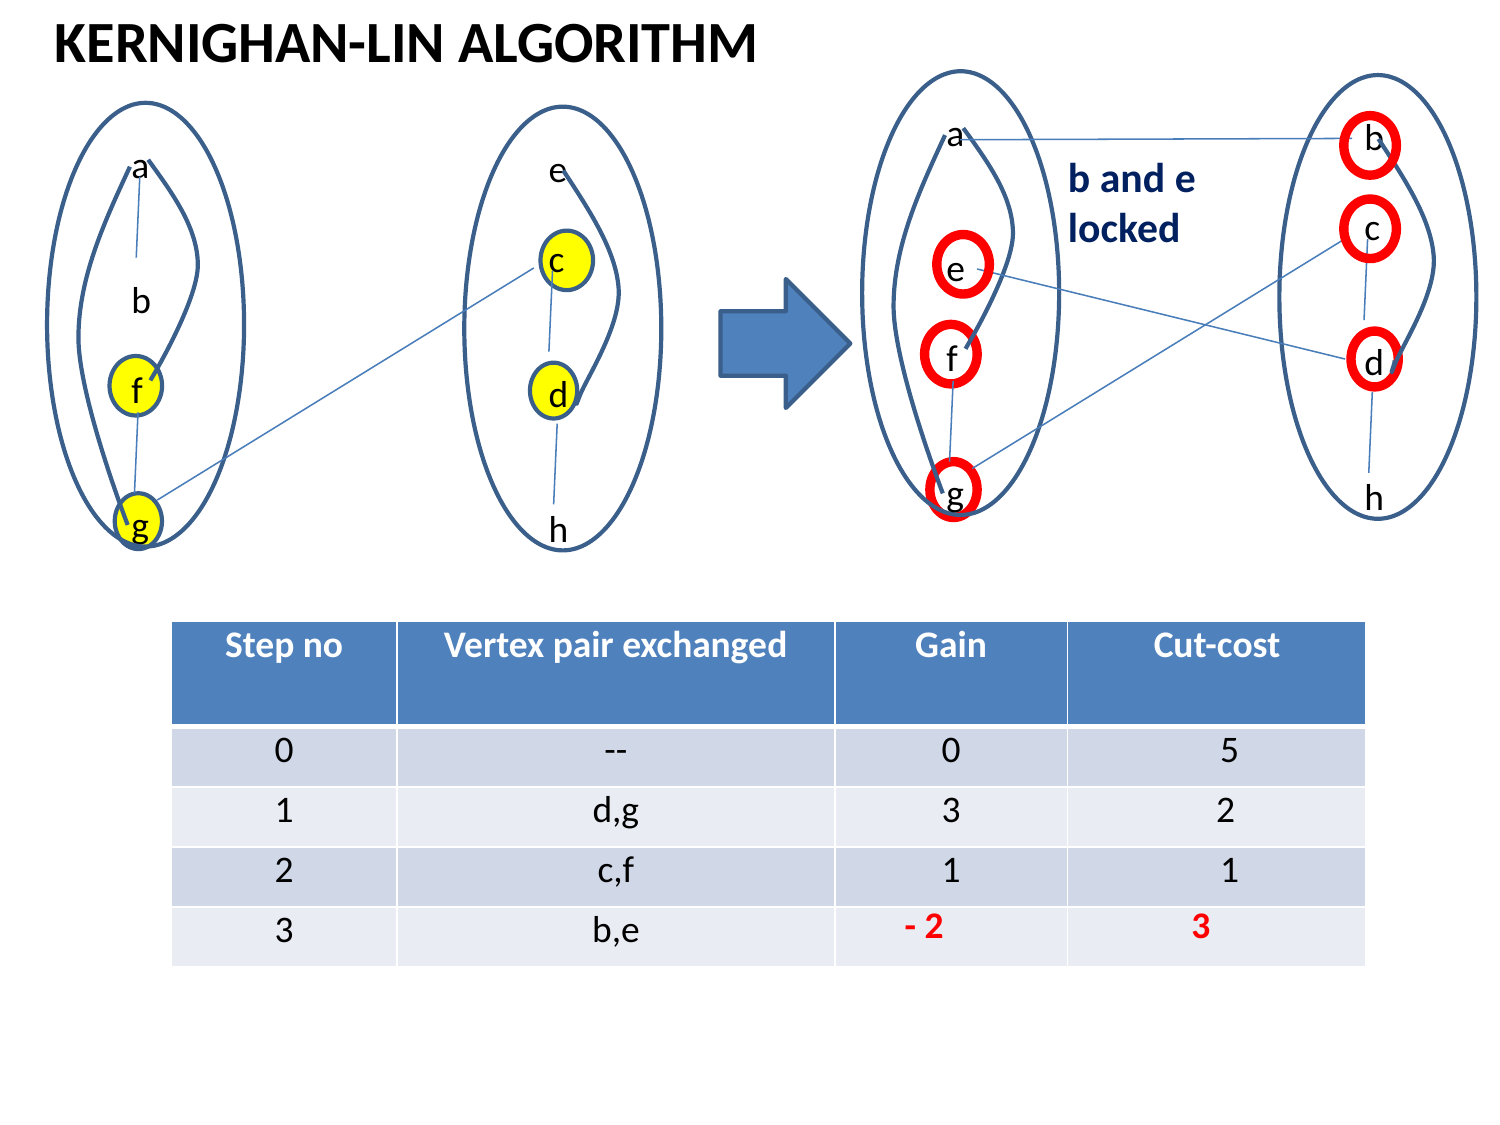

KERNIGHAN-LIN ALGORITHM
a
e
f
g
b
c
d
h
b and e
locked
a
b
f
g
e
c
d
h
| Step no | Vertex pair exchanged | Gain | Cut-cost |
| --- | --- | --- | --- |
| 0 | -- | 0 | 5 |
| 1 | d,g | 3 | 2 |
| 2 | c,f | 1 | 1 |
| 3 | b,e | | |
 - 2				3